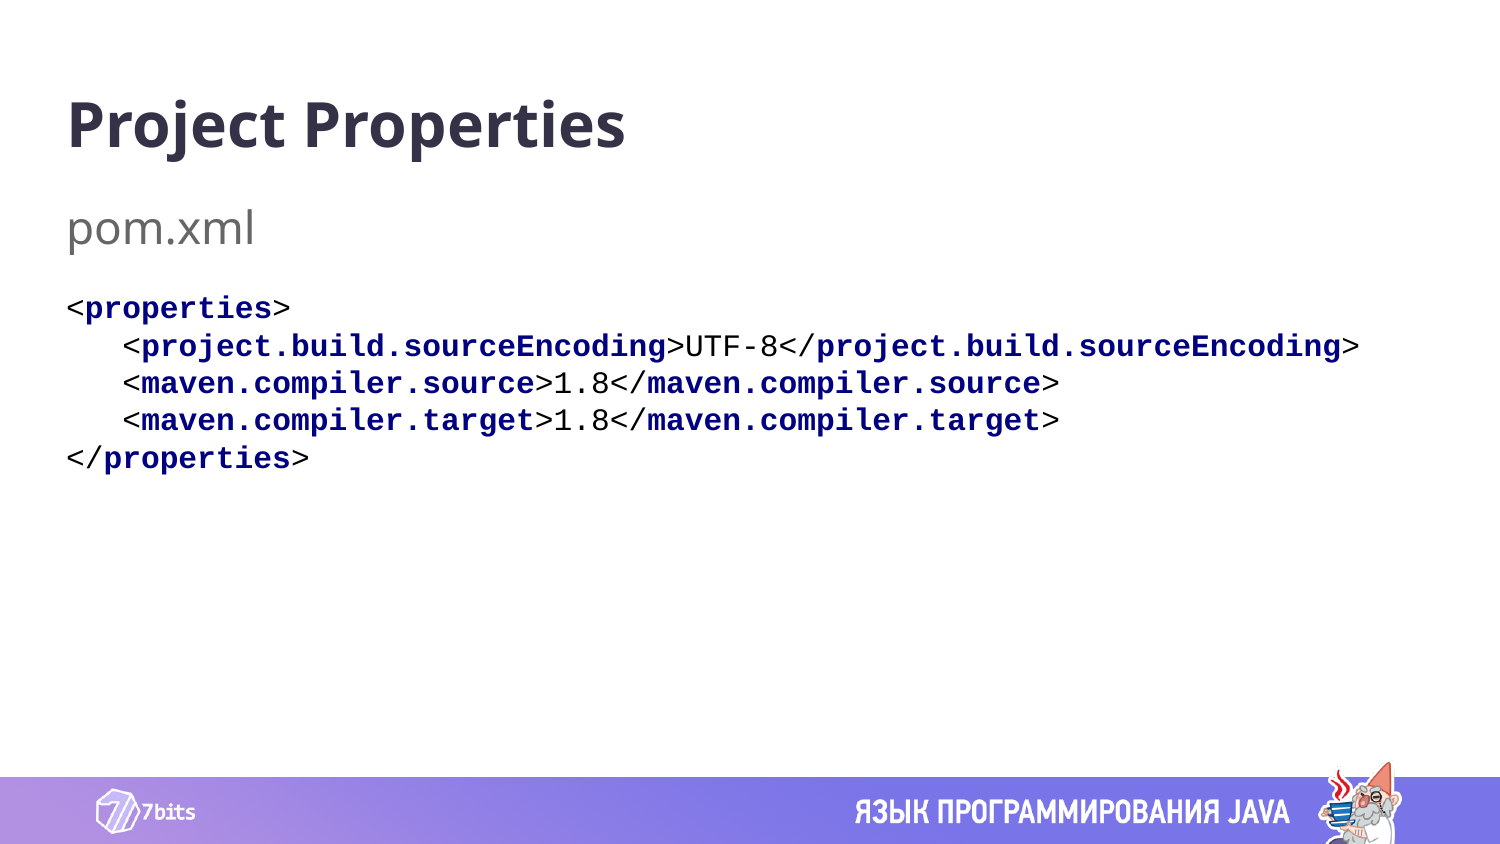

# Project Properties
pom.xml
<properties>
 <project.build.sourceEncoding>UTF-8</project.build.sourceEncoding>
 <maven.compiler.source>1.8</maven.compiler.source>
 <maven.compiler.target>1.8</maven.compiler.target>
</properties>